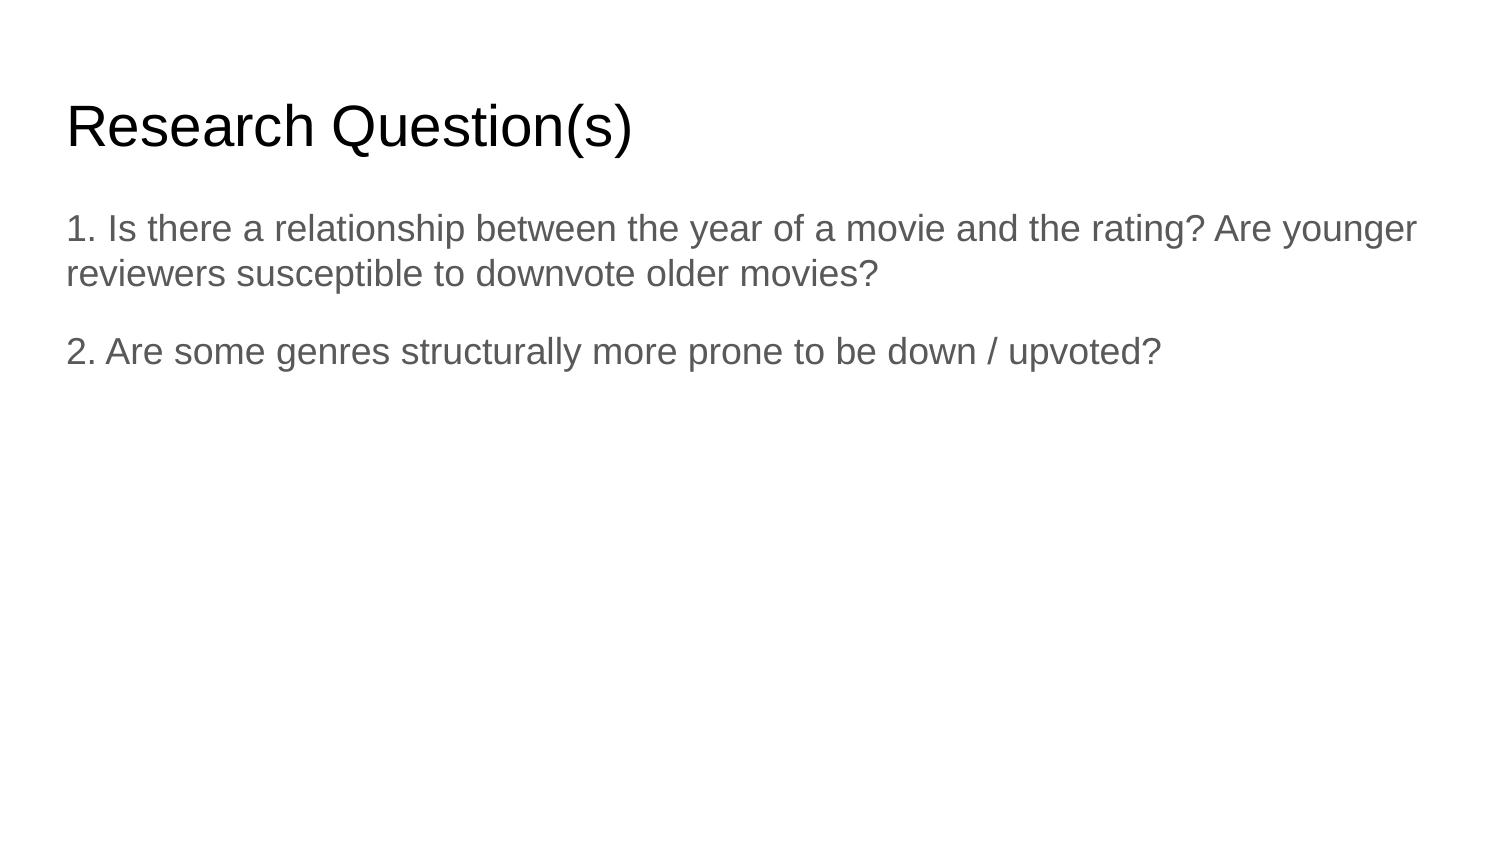

# Research Question(s)
1. Is there a relationship between the year of a movie and the rating? Are younger reviewers susceptible to downvote older movies?
2. Are some genres structurally more prone to be down / upvoted?